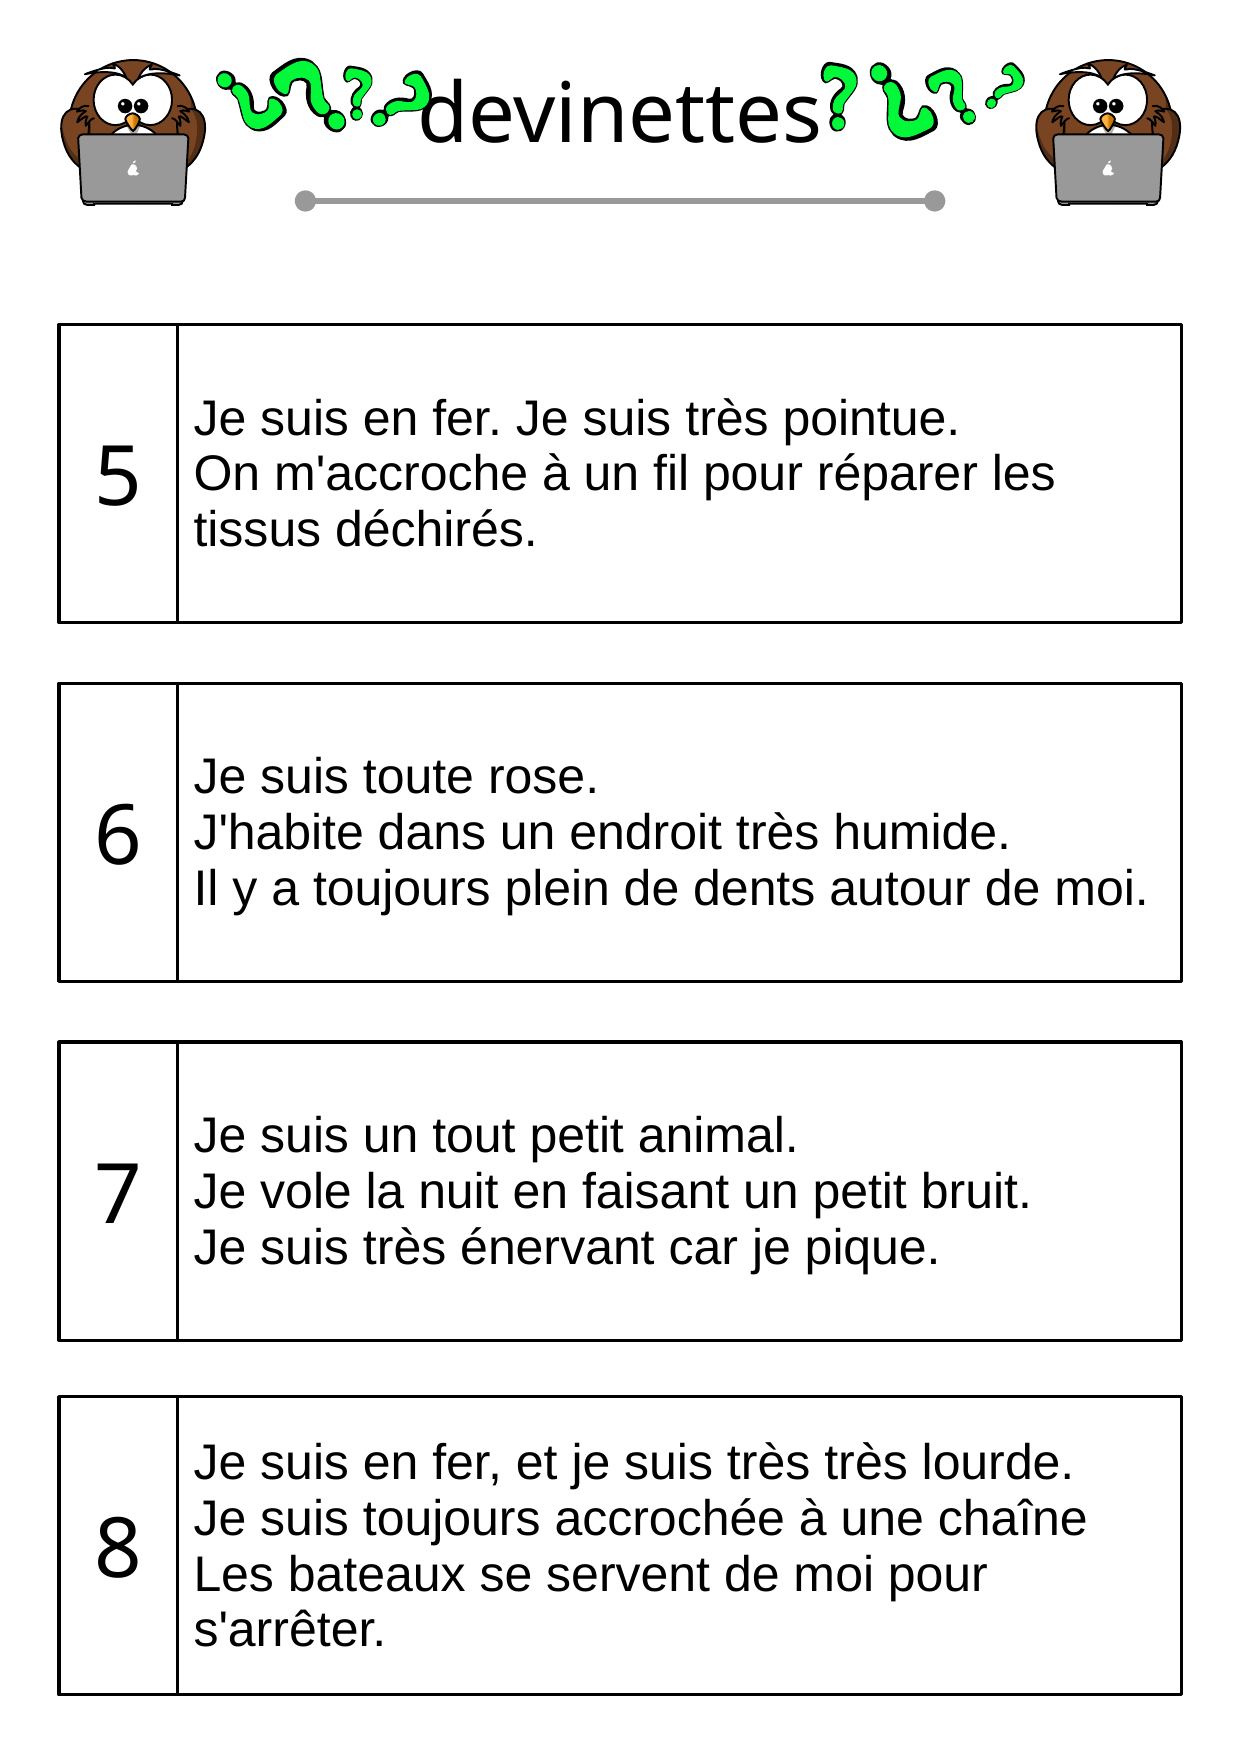

devinettes
5
Je suis en fer. Je suis très pointue.
On m'accroche à un fil pour réparer les tissus déchirés.
6
Je suis toute rose.
J'habite dans un endroit très humide.
Il y a toujours plein de dents autour de moi.
7
Je suis un tout petit animal.
Je vole la nuit en faisant un petit bruit.
Je suis très énervant car je pique.
8
Je suis en fer, et je suis très très lourde.
Je suis toujours accrochée à une chaîne
Les bateaux se servent de moi pour s'arrêter.